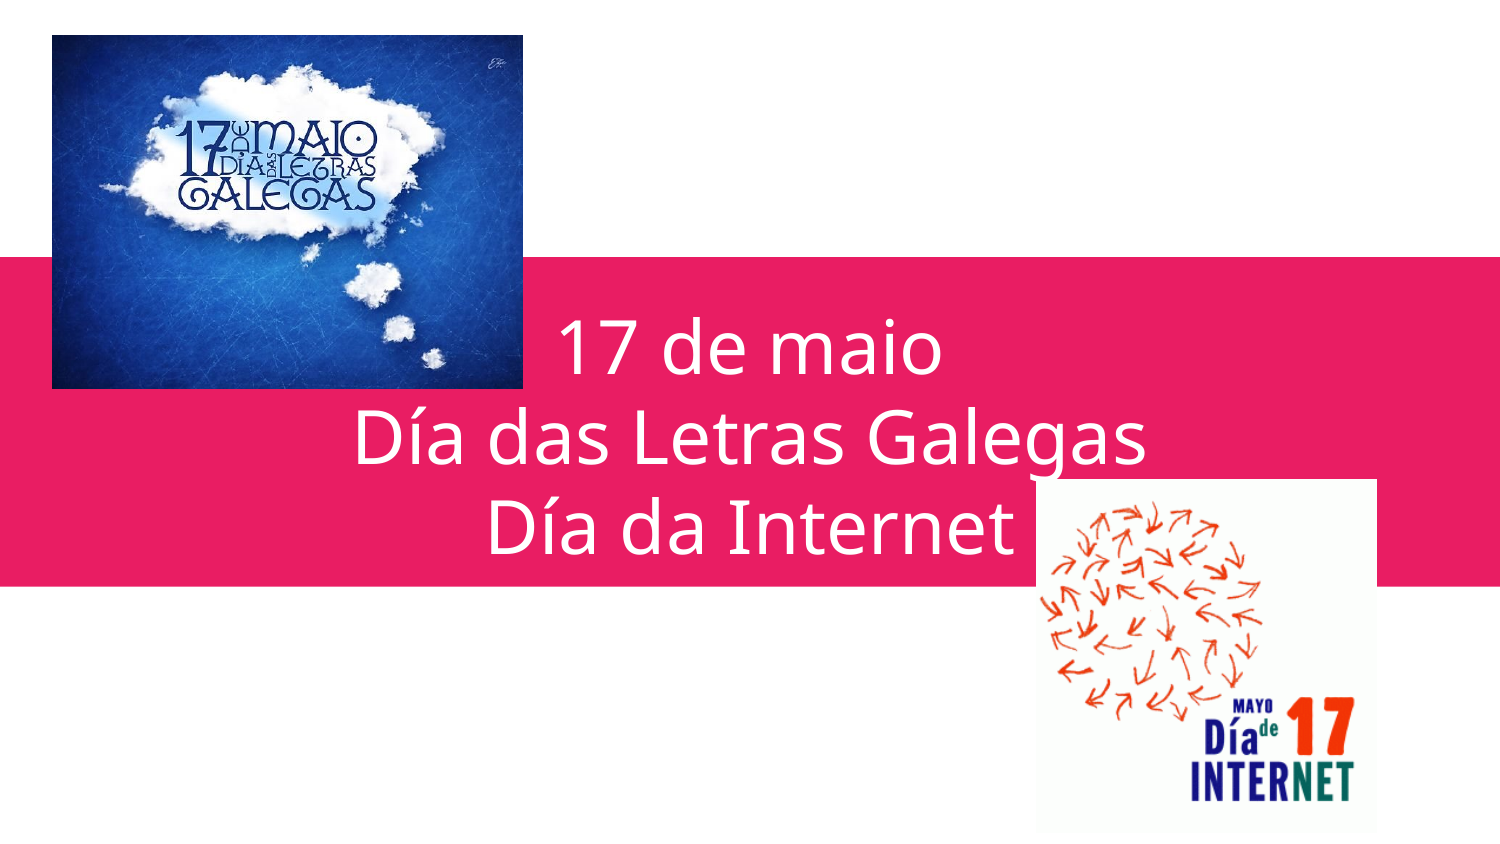

# 17 de maio Día das Letras Galegas Día da Internet